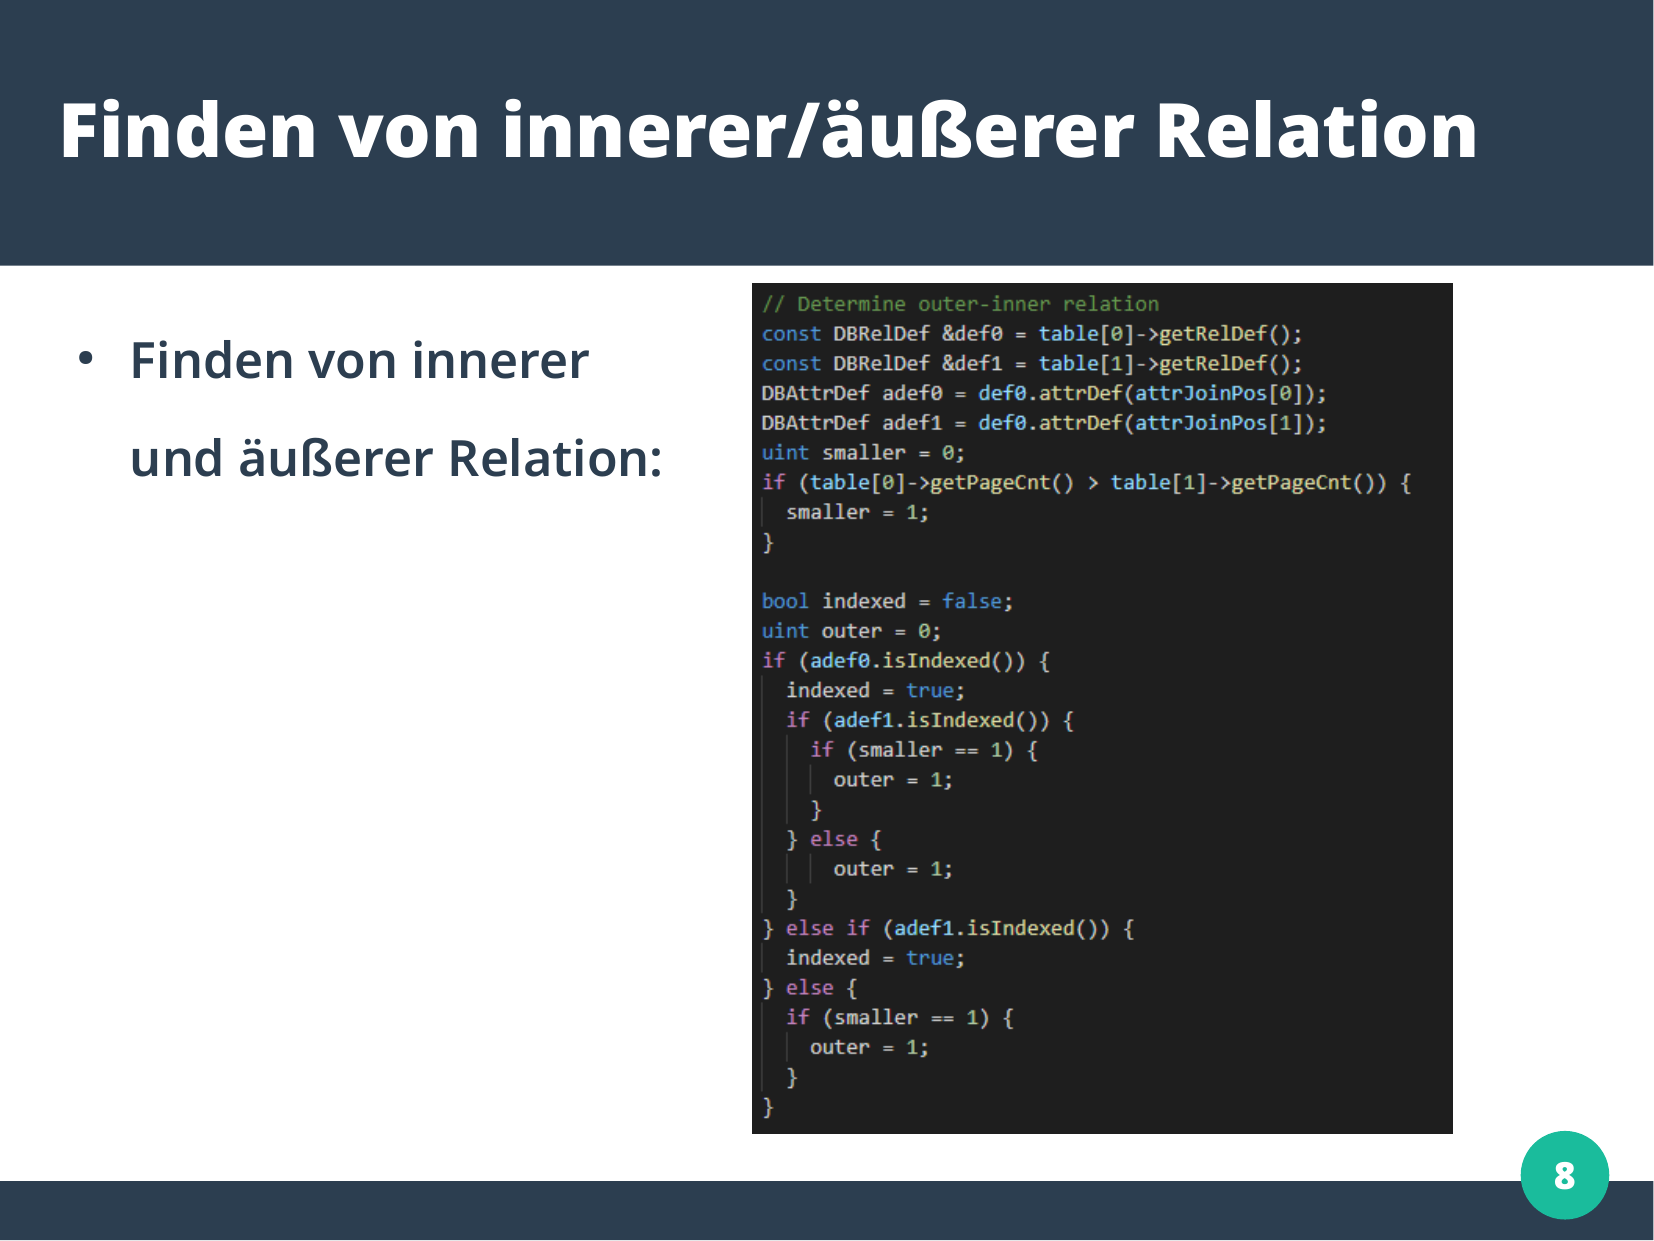

# Finden von innerer/äußerer Relation
Finden von innerer
und äußerer Relation:
8